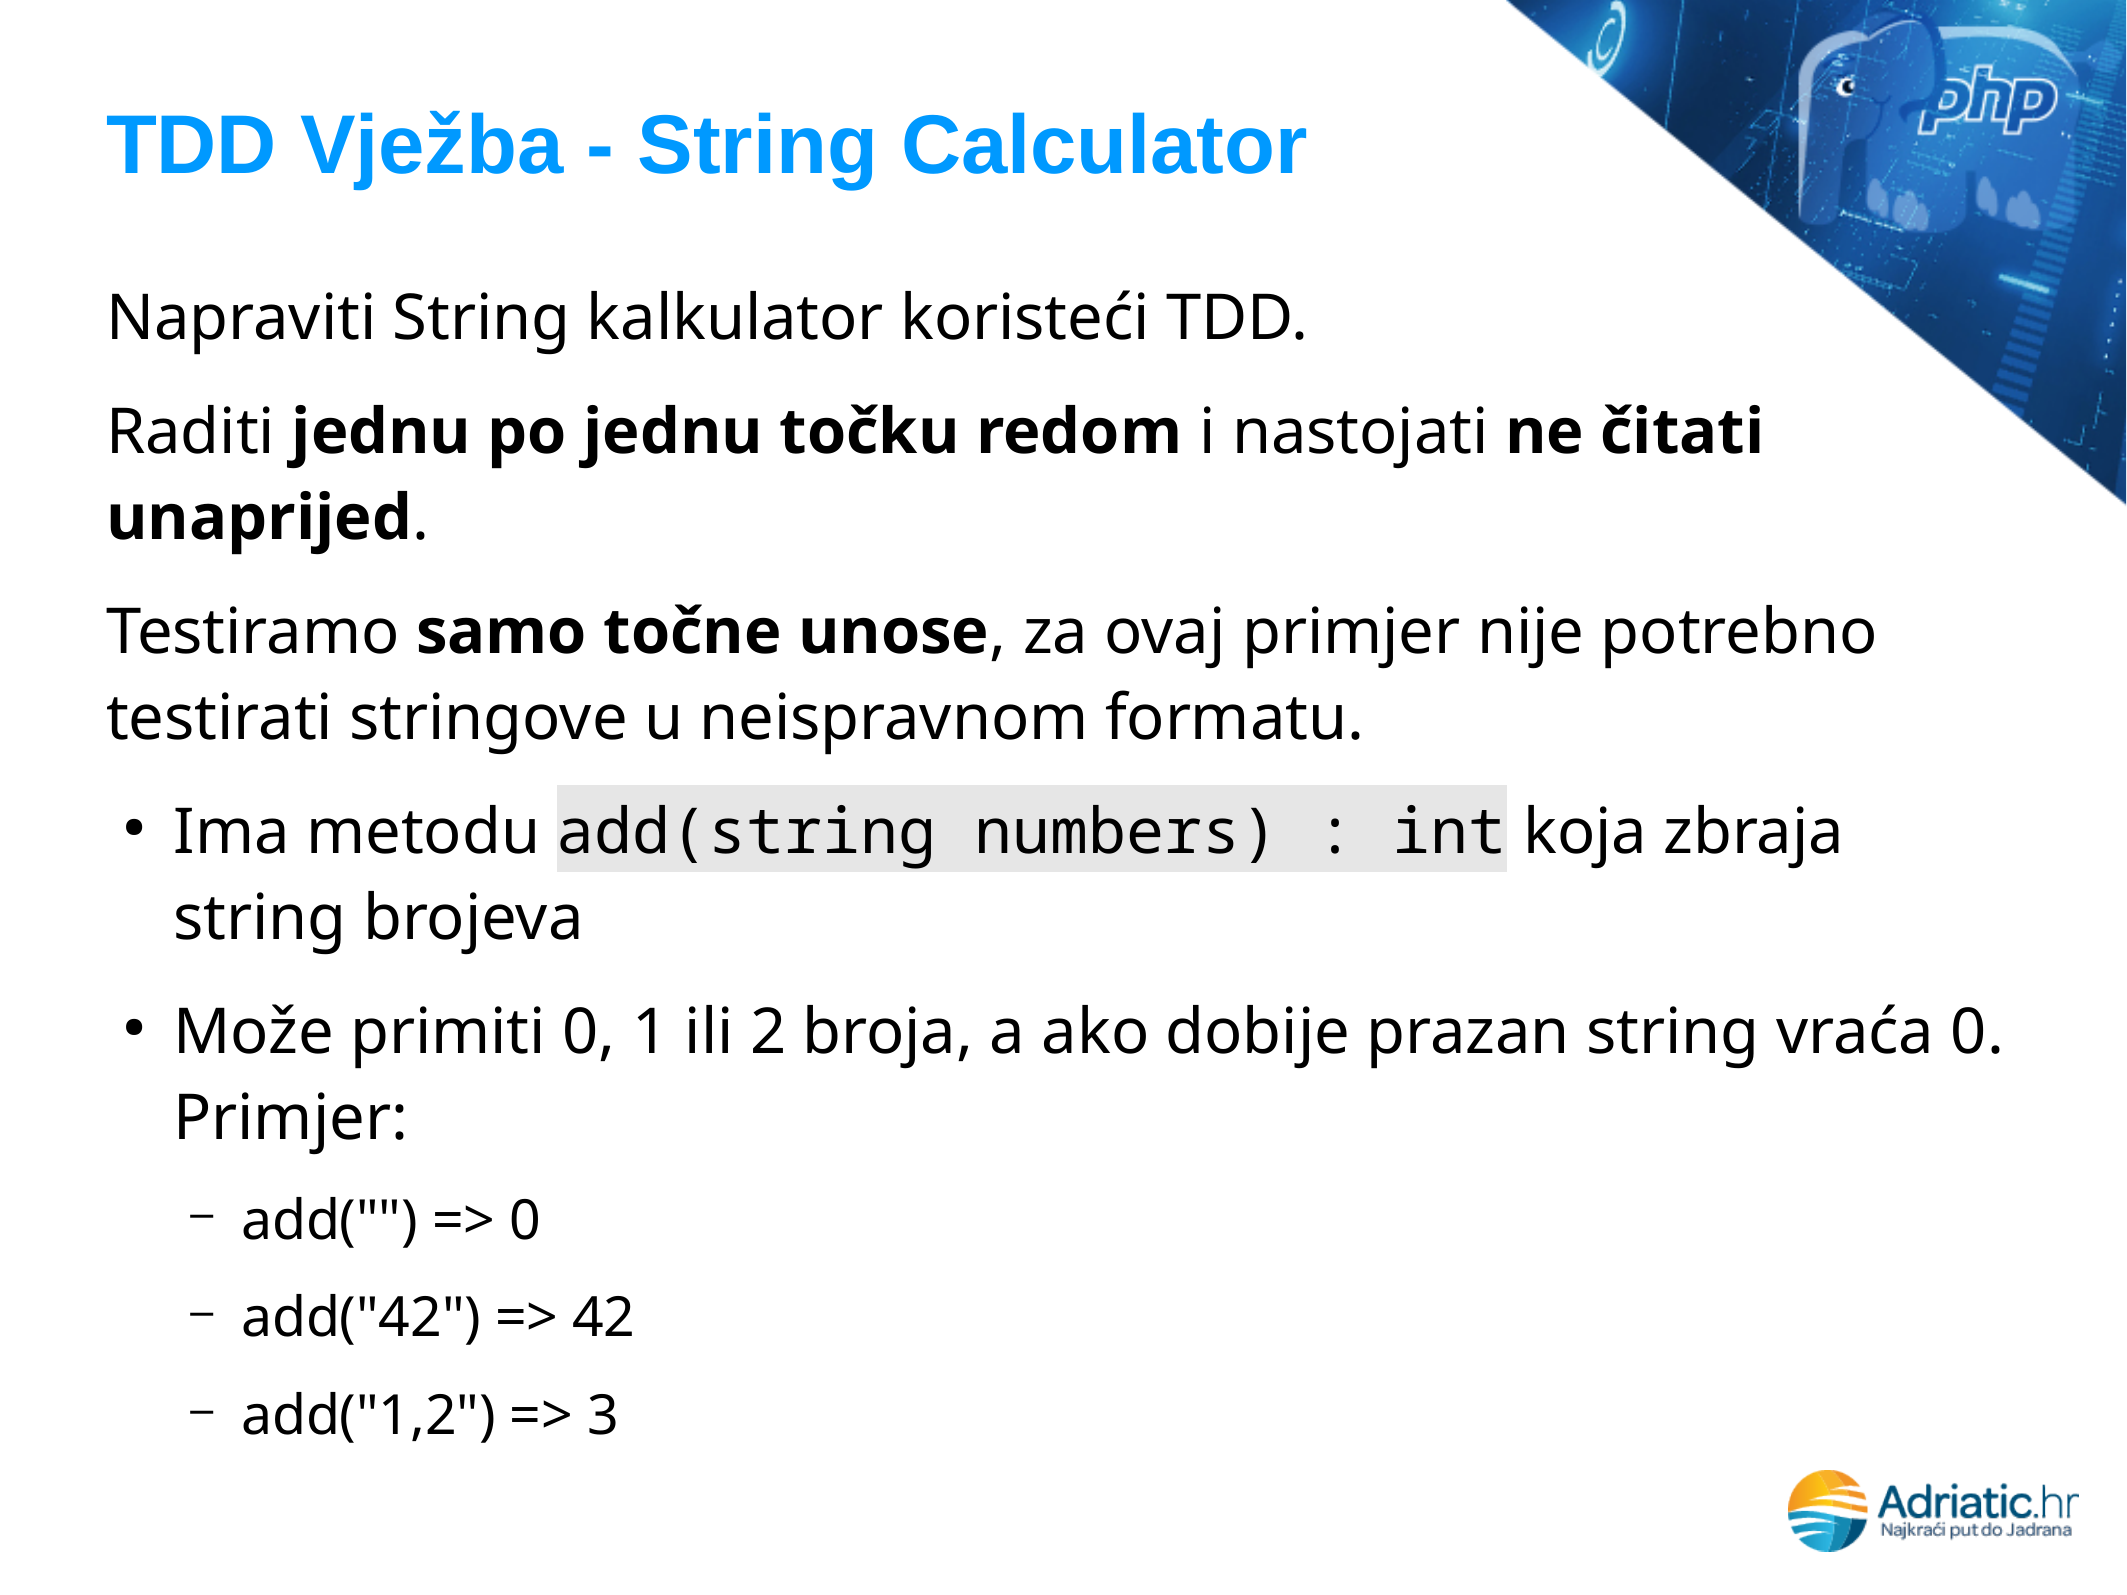

# TDD Vježba - String Calculator
Napraviti String kalkulator koristeći TDD.
Raditi jednu po jednu točku redom i nastojati ne čitati unaprijed.
Testiramo samo točne unose, za ovaj primjer nije potrebno testirati stringove u neispravnom formatu.
Ima metodu add(string numbers) : int koja zbraja string brojeva
Može primiti 0, 1 ili 2 broja, a ako dobije prazan string vraća 0. Primjer:
add("") => 0
add("42") => 42
add("1,2") => 3